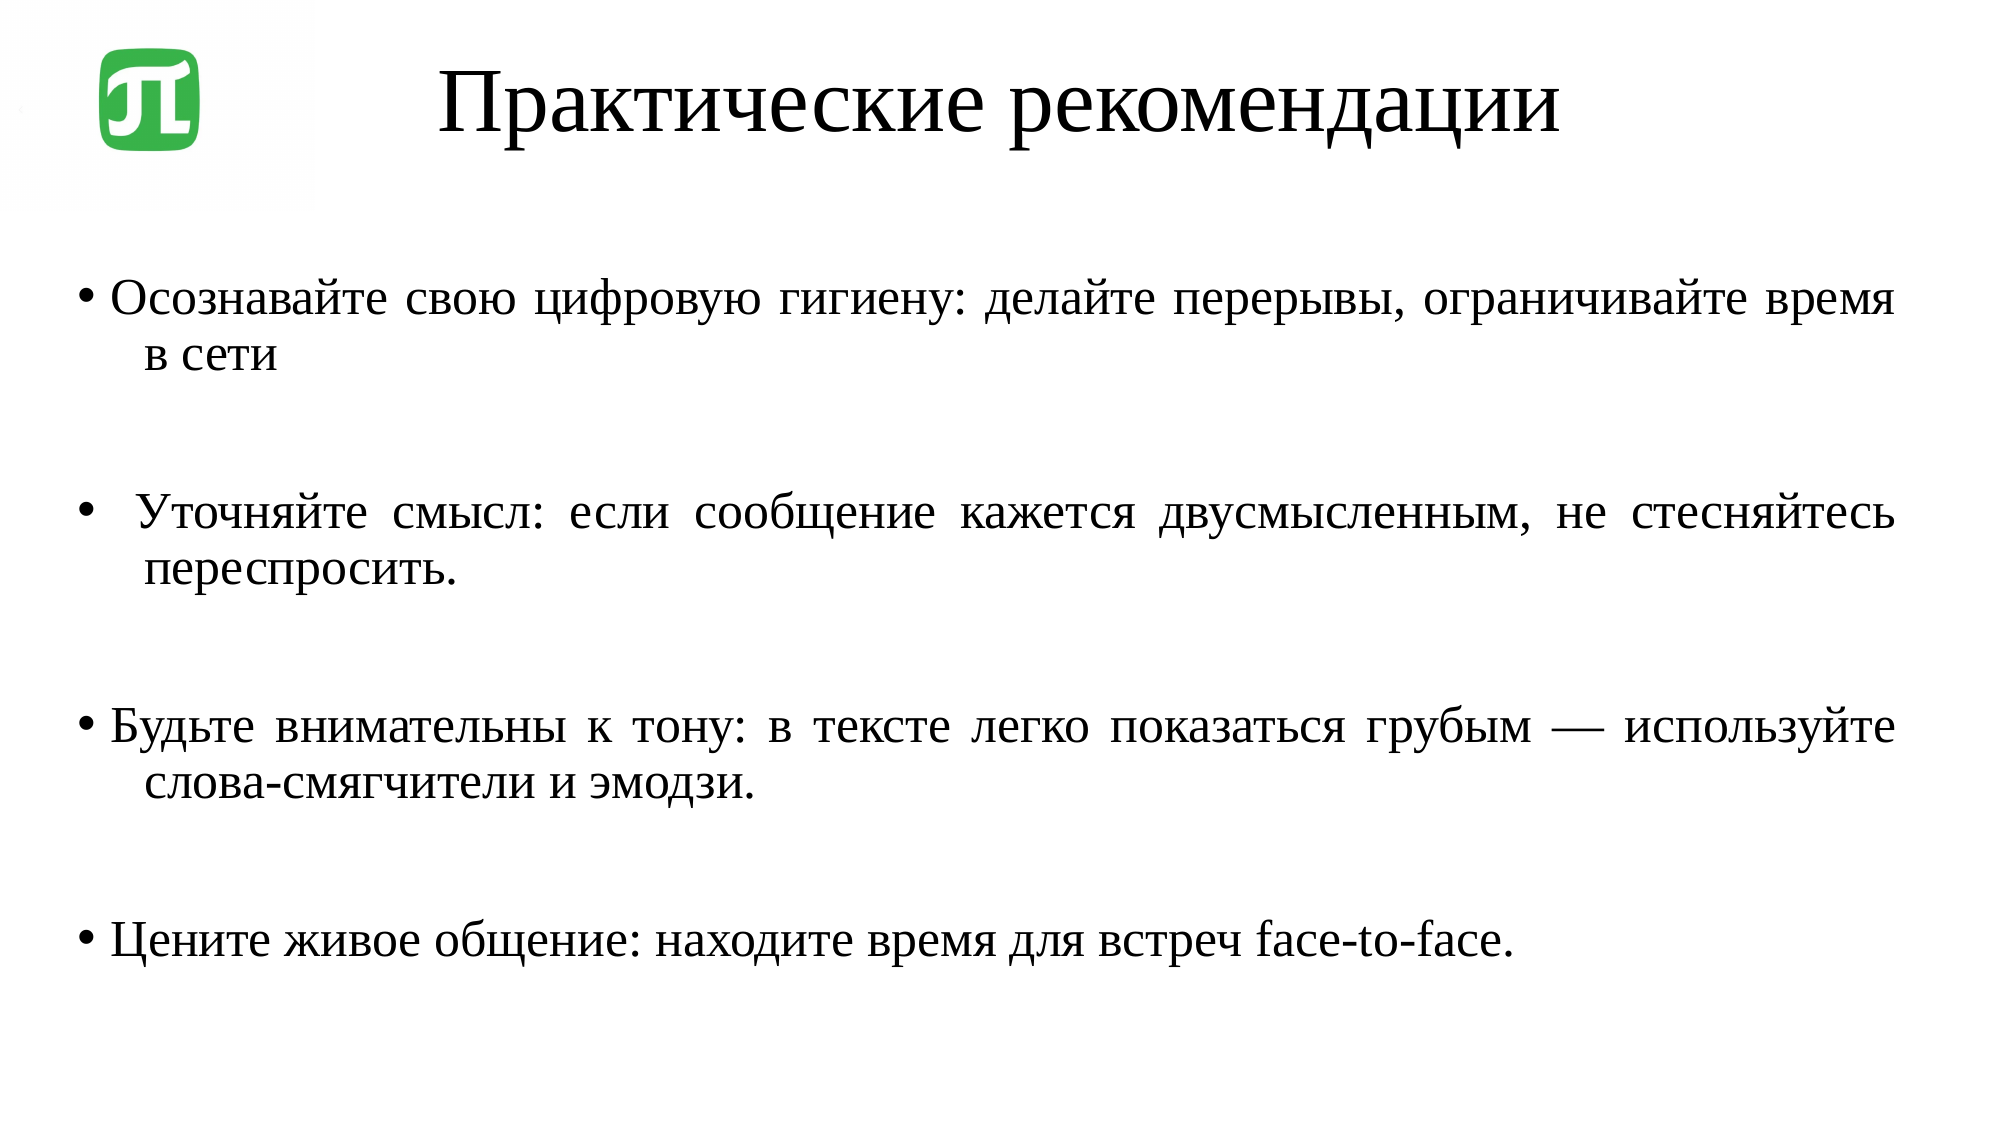

# Практические рекомендации
Осознавайте свою цифровую гигиену: делайте перерывы, ограничивайте время в сети
 Уточняйте смысл: если сообщение кажется двусмысленным, не стесняйтесь переспросить.
Будьте внимательны к тону: в тексте легко показаться грубым — используйте слова-смягчители и эмодзи.
Цените живое общение: находите время для встреч face-to-face.